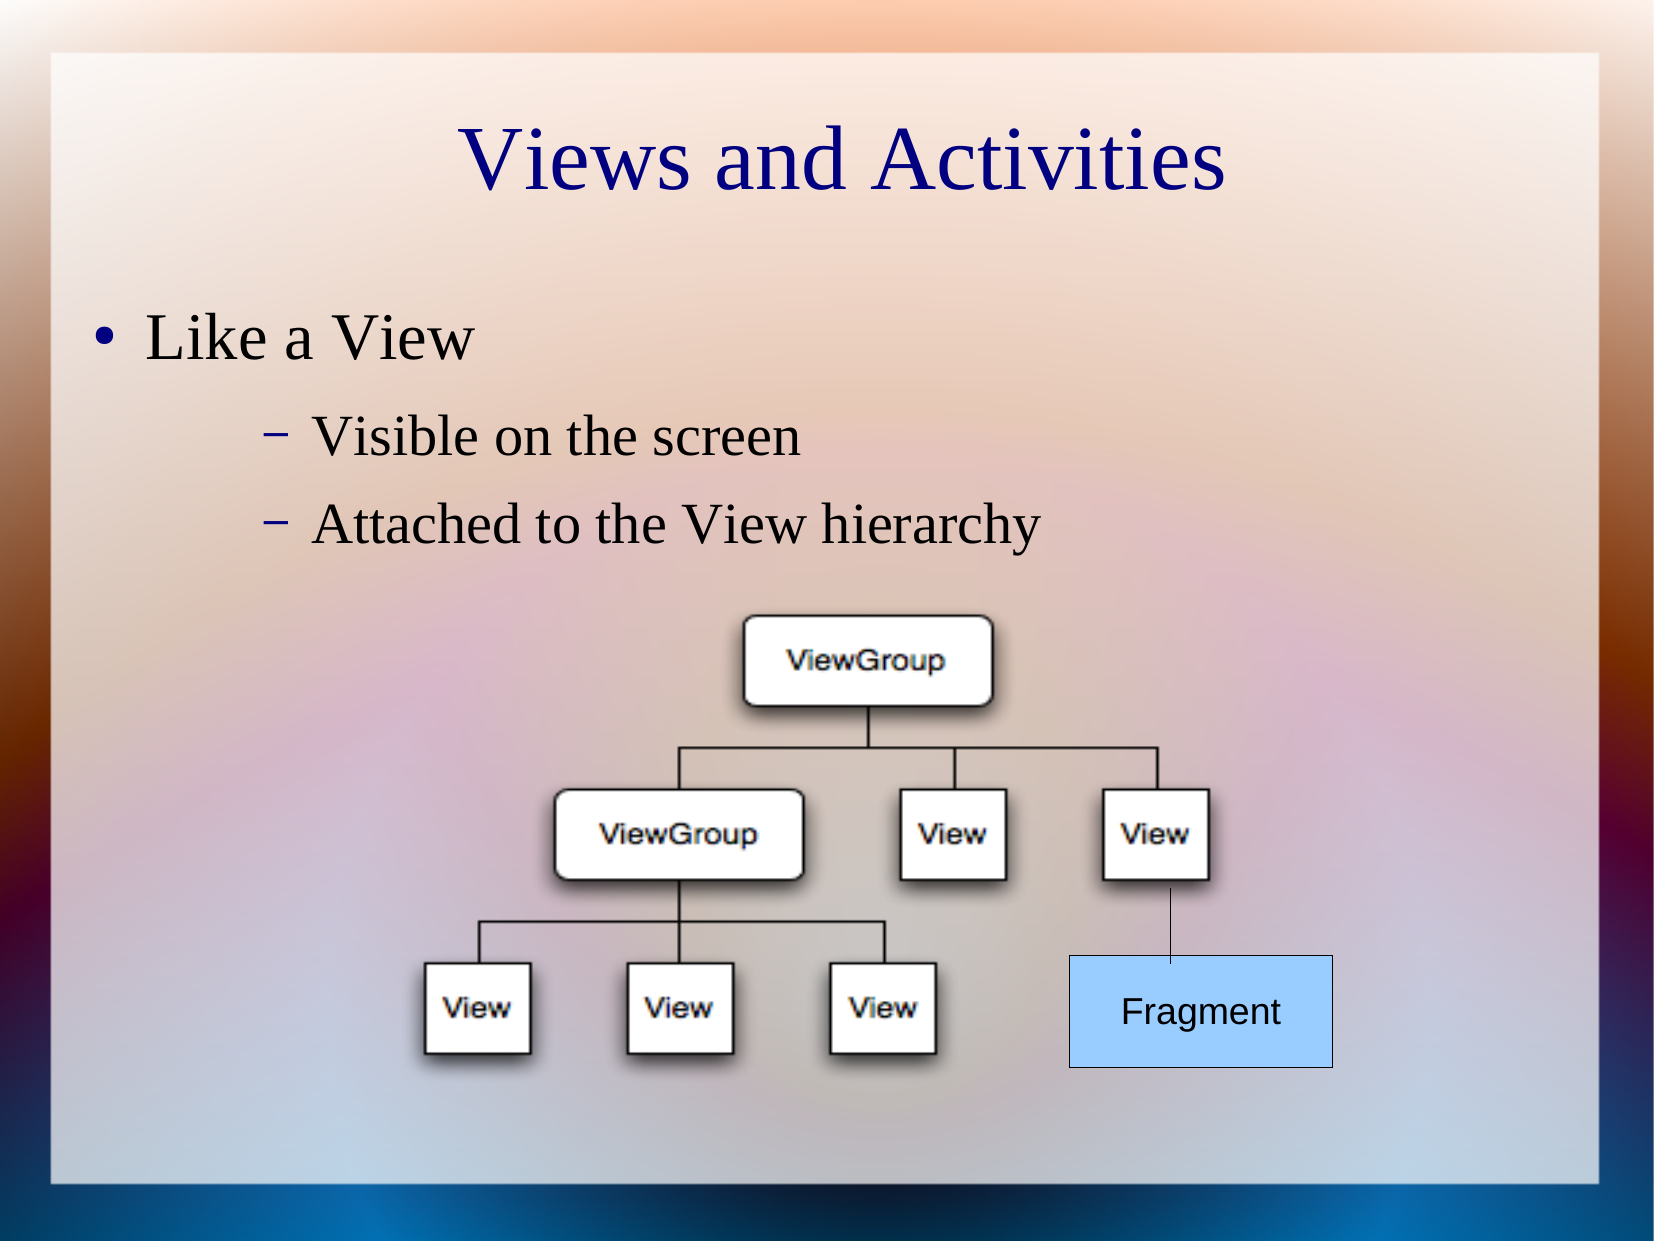

# Views and Activities
Like a View
Visible on the screen
Attached to the View hierarchy
Fragment